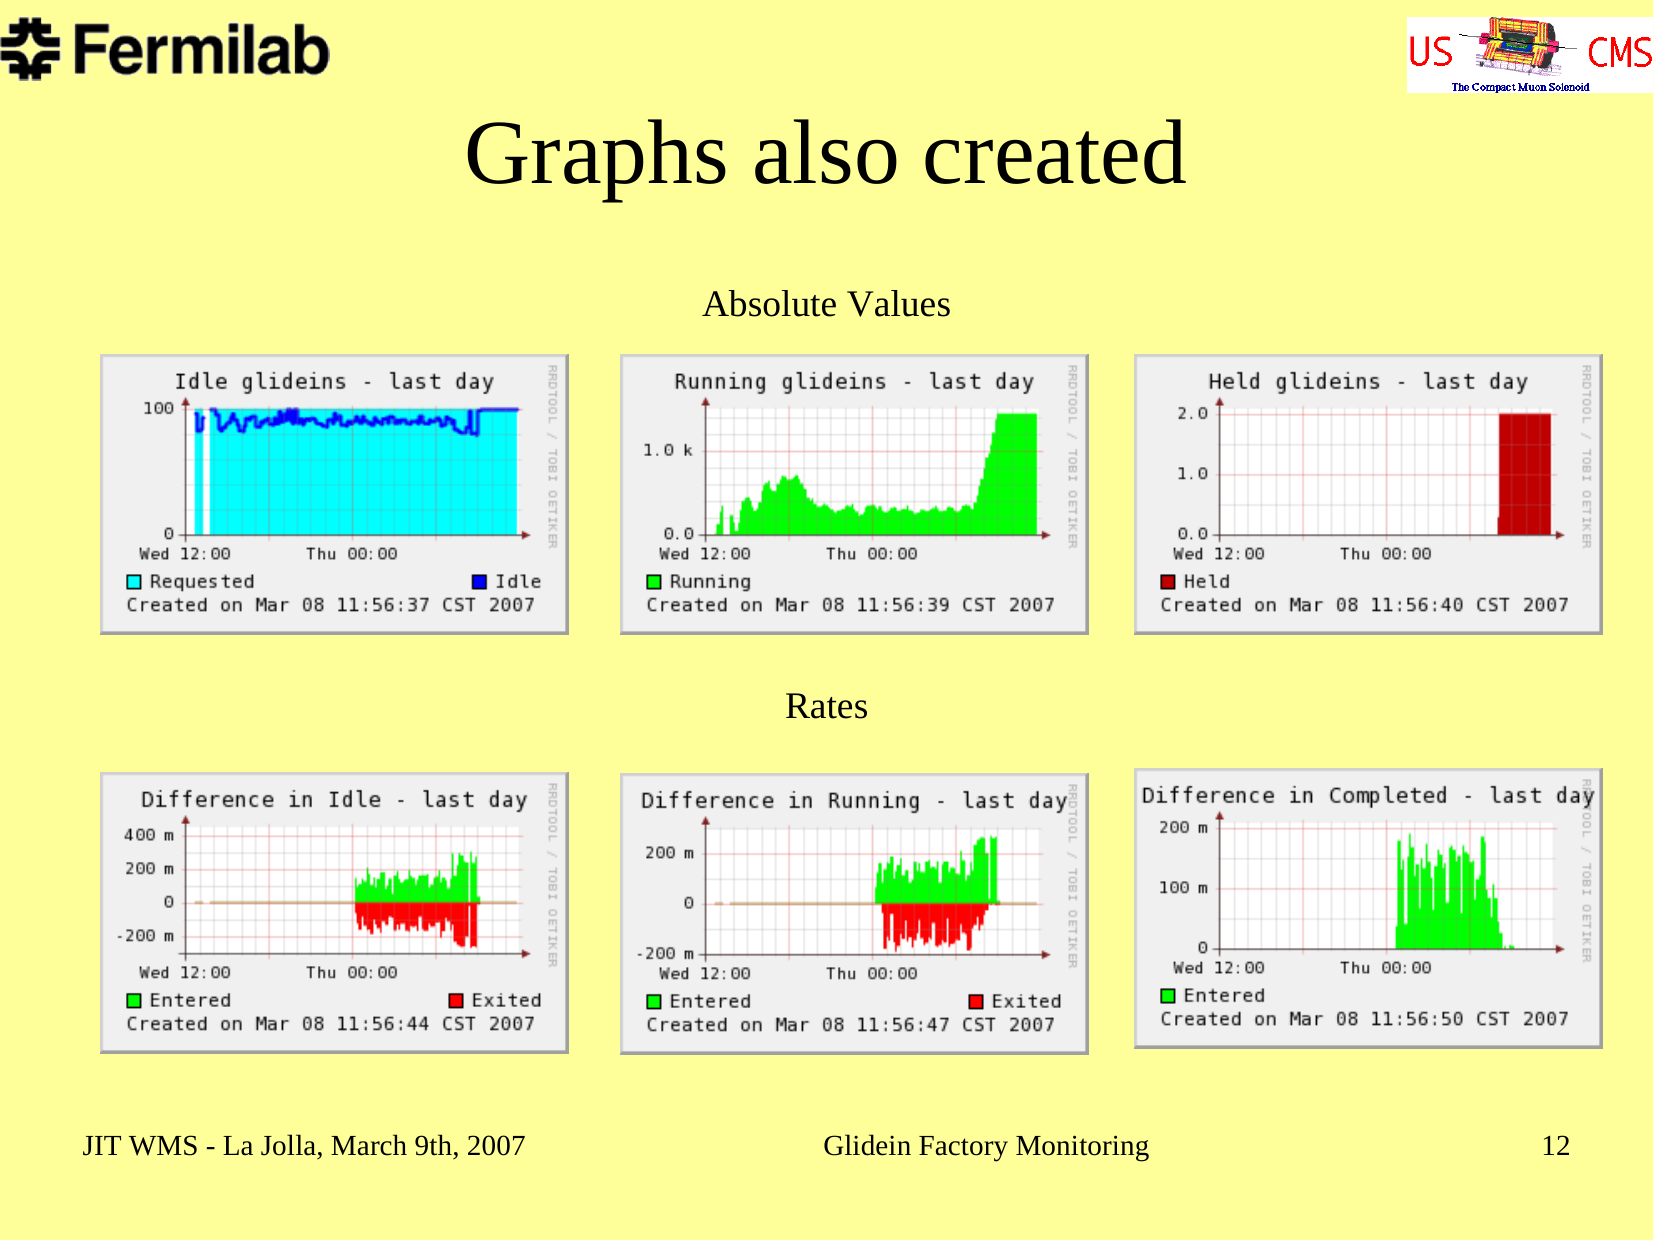

# Graphs also created
Absolute Values
Rates
JIT WMS - La Jolla, March 9th, 2007
Glidein Factory Monitoring
12